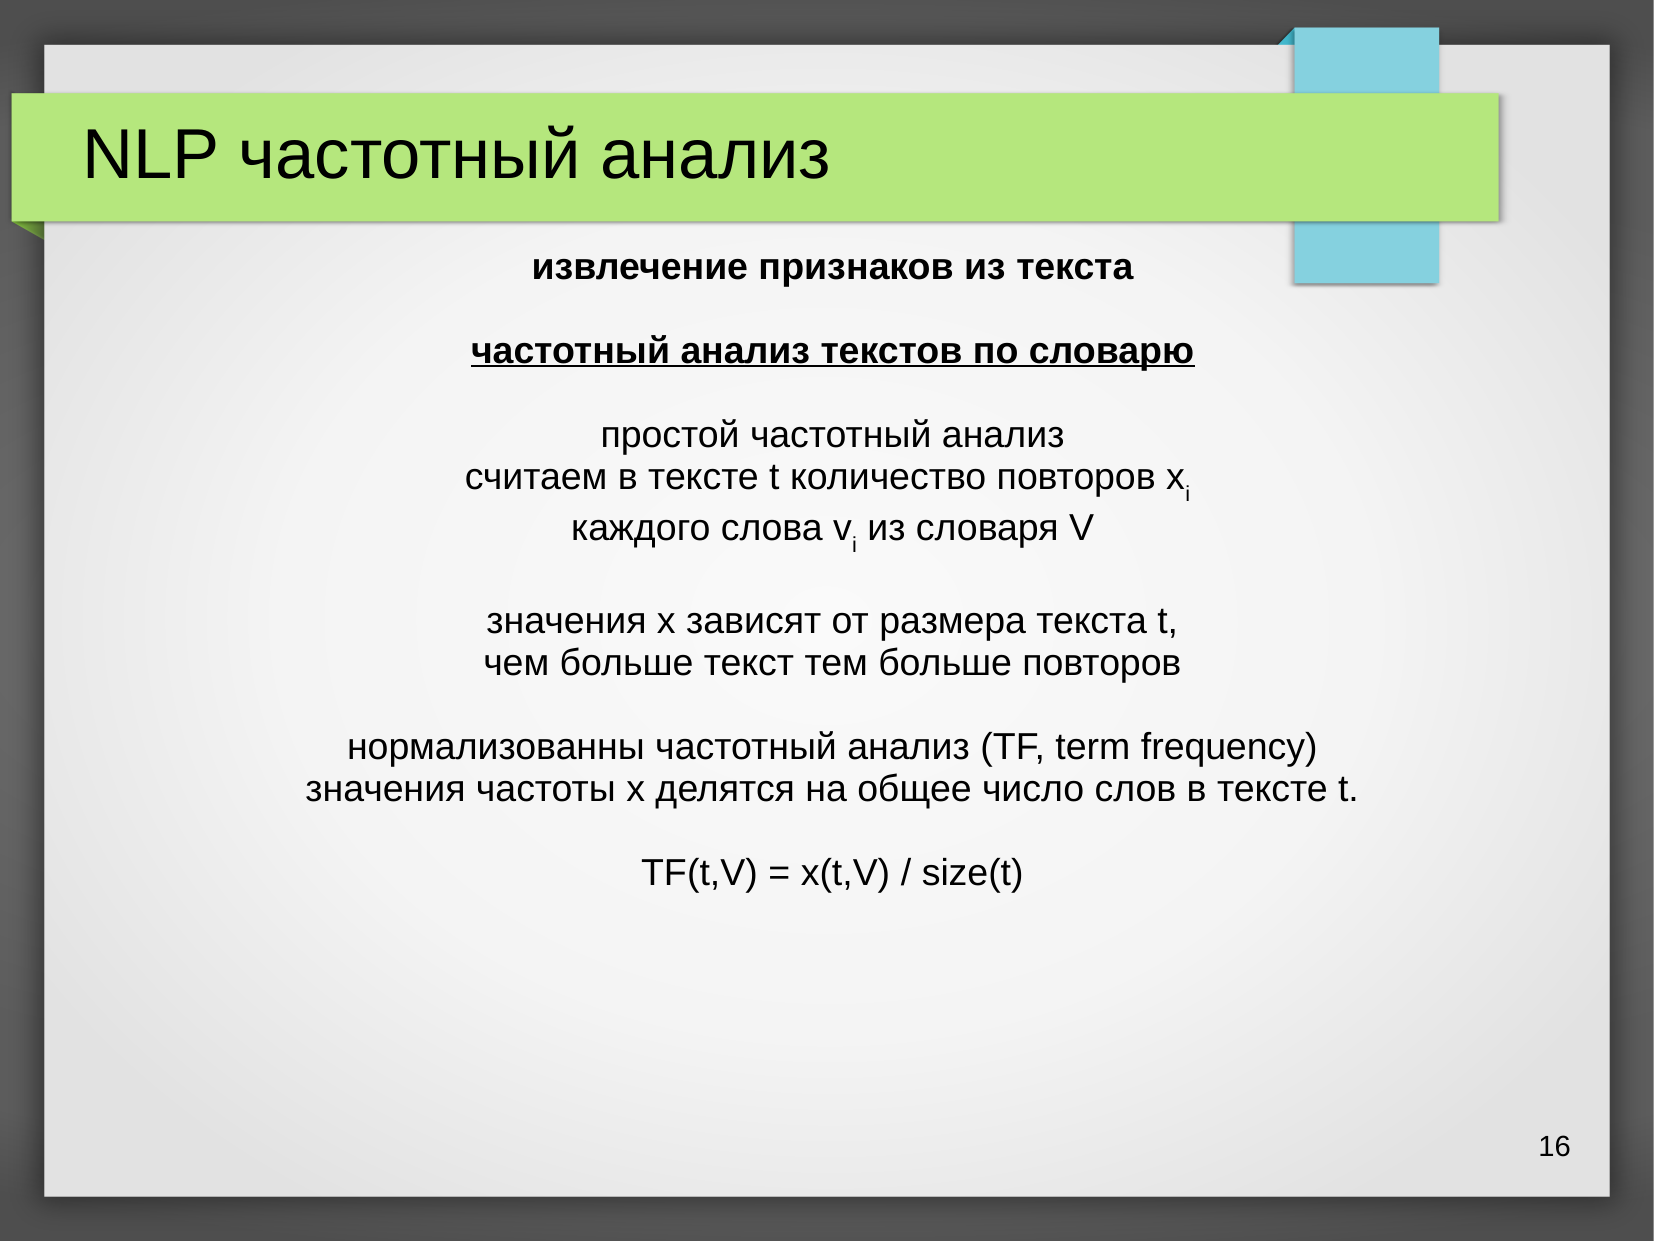

# NLP частотный анализ
извлечение признаков из текста
частотный анализ текстов по словарю
простой частотный анализ
считаем в тексте t количество повторов xi
каждого слова vi из словаря V
значения x зависят от размера текста t,
чем больше текст тем больше повторов
нормализованны частотный анализ (TF, term frequency)
значения частоты x делятся на общее число слов в тексте t.
TF(t,V) = x(t,V) / size(t)
16